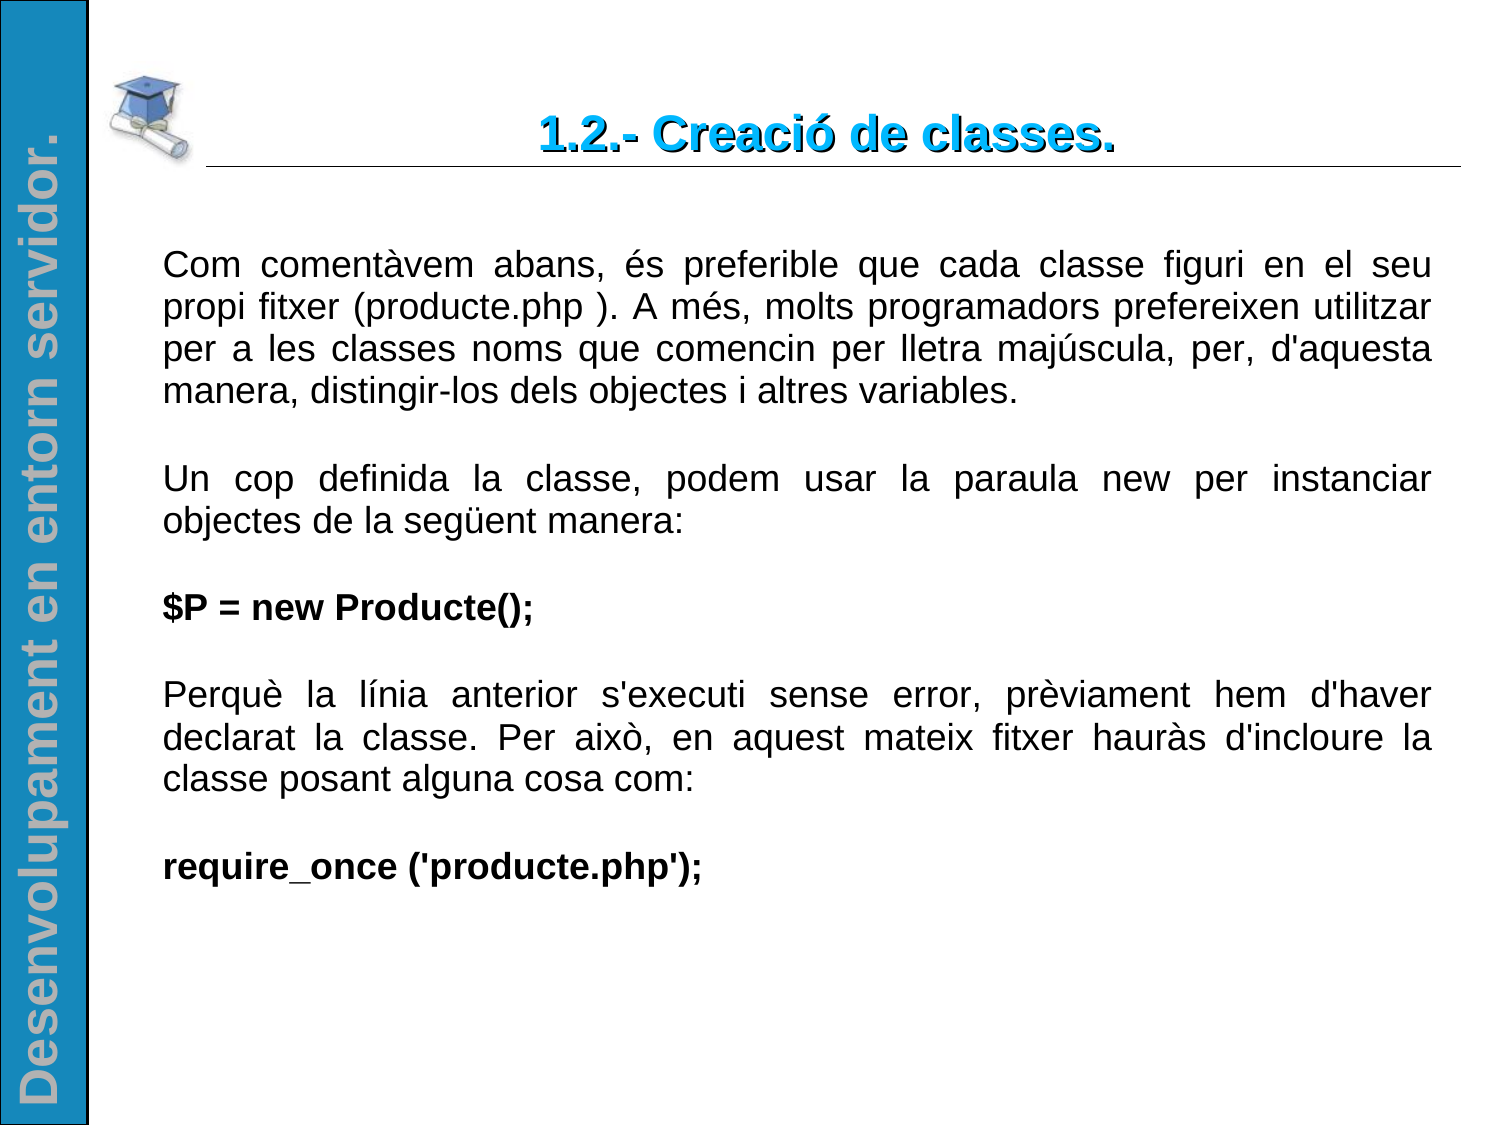

# 1.2.- Creació de classes.
Com comentàvem abans, és preferible que cada classe figuri en el seu propi fitxer (producte.php ). A més, molts programadors prefereixen utilitzar per a les classes noms que comencin per lletra majúscula, per, d'aquesta manera, distingir-los dels objectes i altres variables.
Un cop definida la classe, podem usar la paraula new per instanciar objectes de la següent manera:
$P = new Producte();
Perquè la línia anterior s'executi sense error, prèviament hem d'haver declarat la classe. Per això, en aquest mateix fitxer hauràs d'incloure la classe posant alguna cosa com:
require_once ('producte.php');